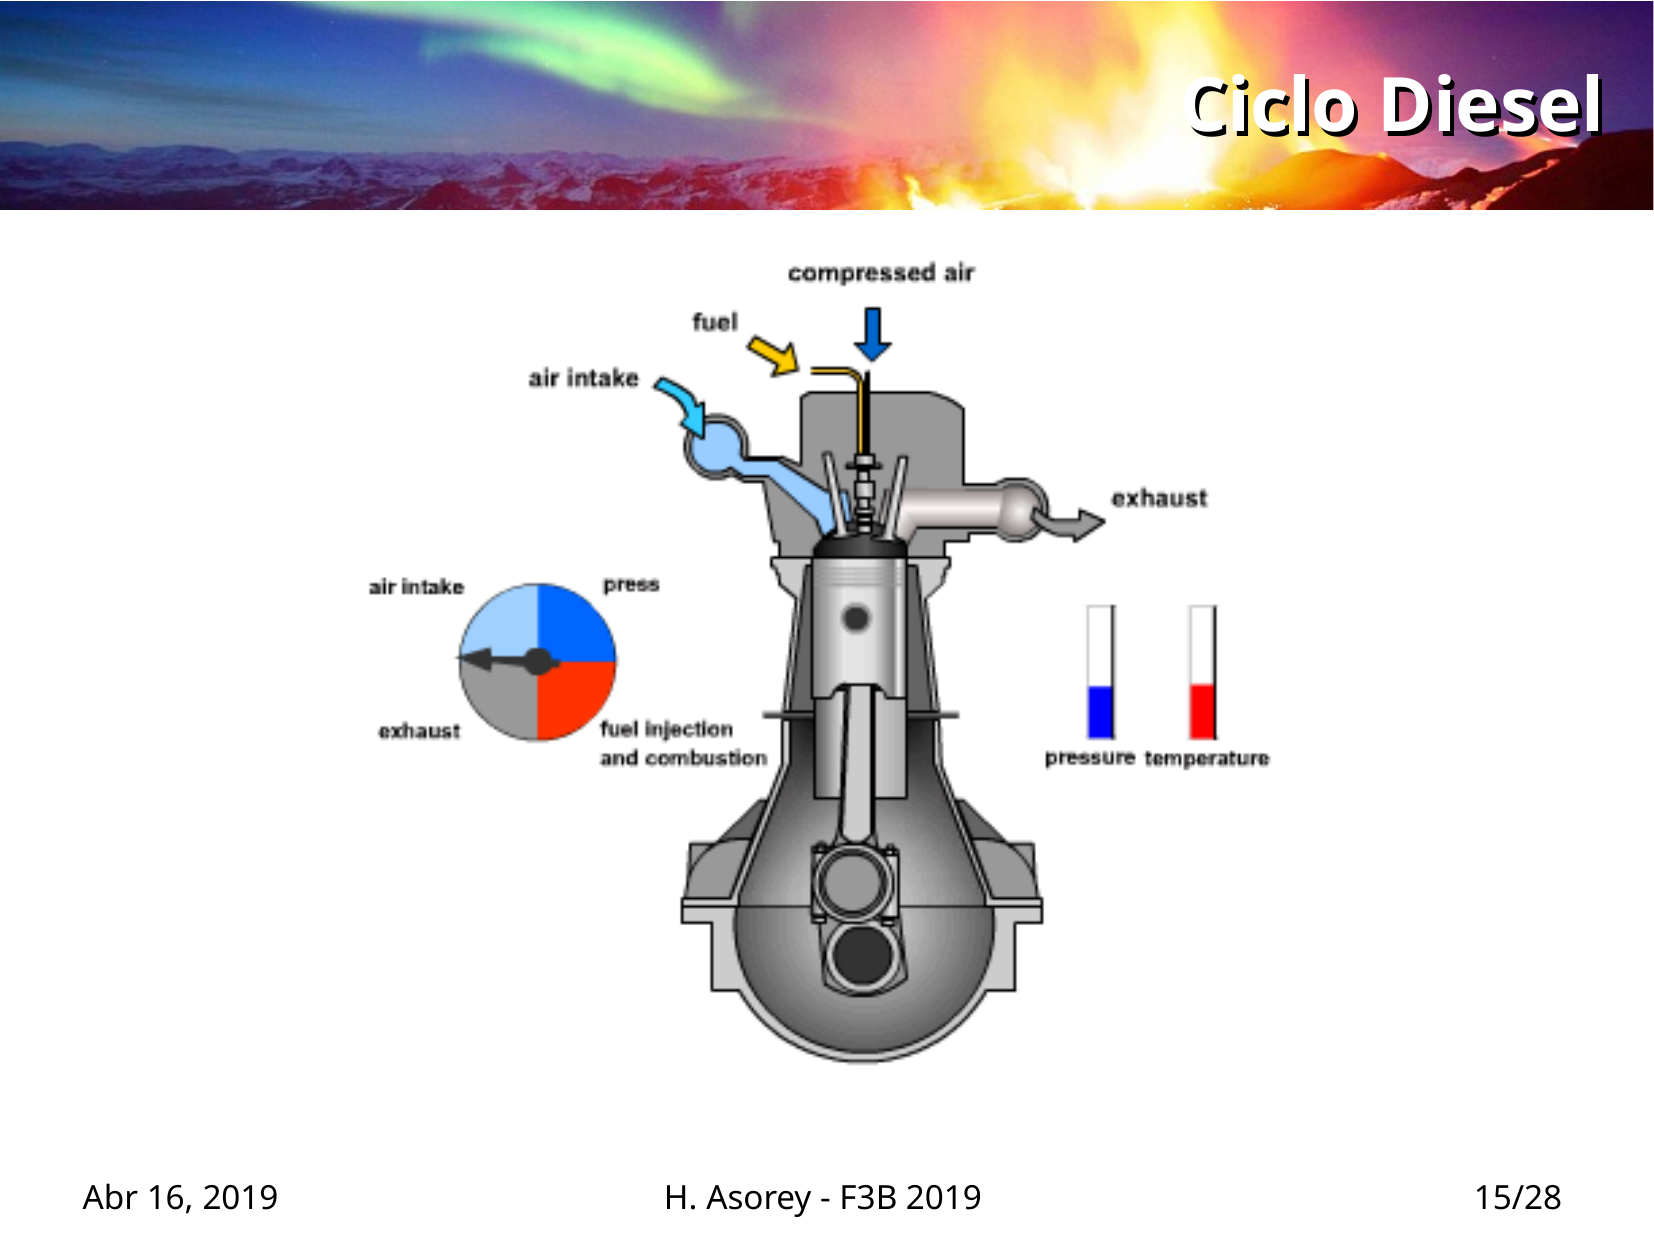

# Ciclo Diesel
Abr 16, 2019
H. Asorey - F3B 2019
15